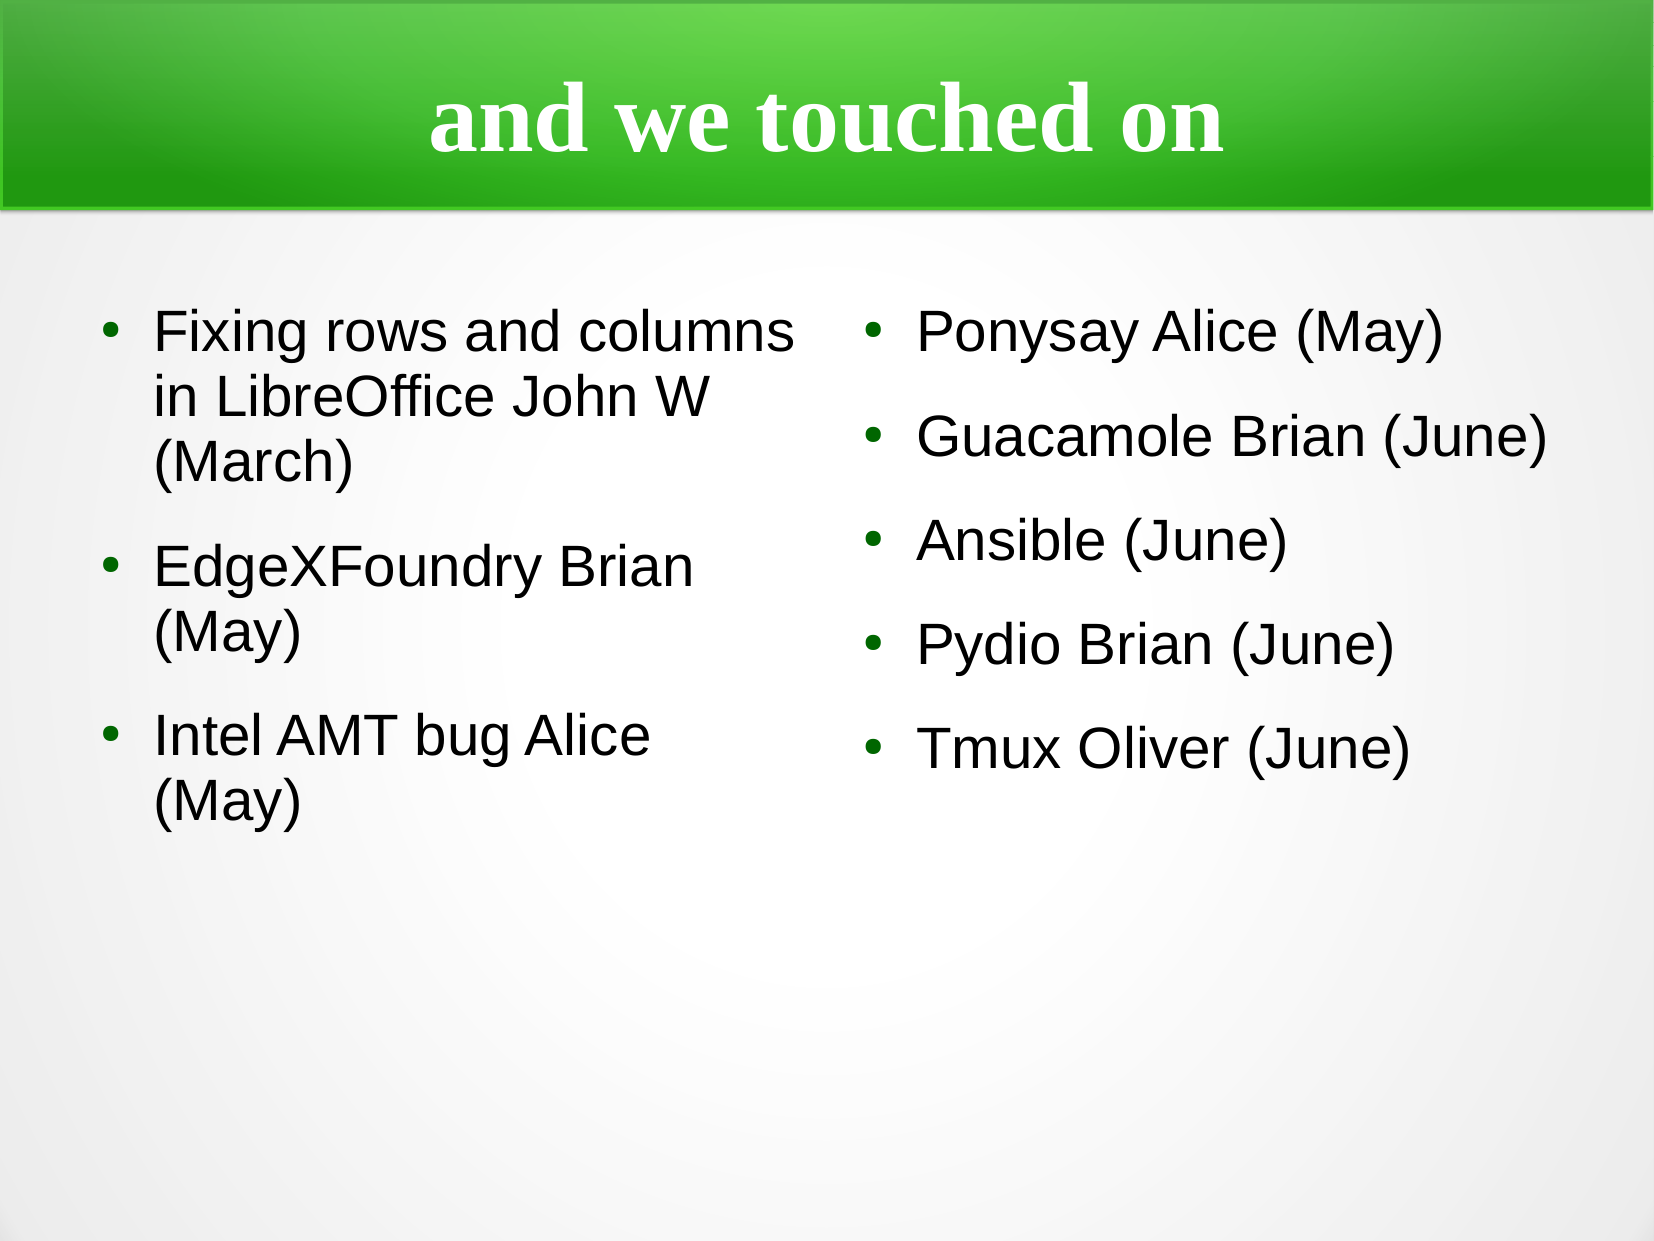

# and we touched on
Fixing rows and columns in LibreOffice John W (March)
EdgeXFoundry Brian (May)
Intel AMT bug Alice (May)
Ponysay Alice (May)
Guacamole Brian (June)
Ansible (June)
Pydio Brian (June)
Tmux Oliver (June)